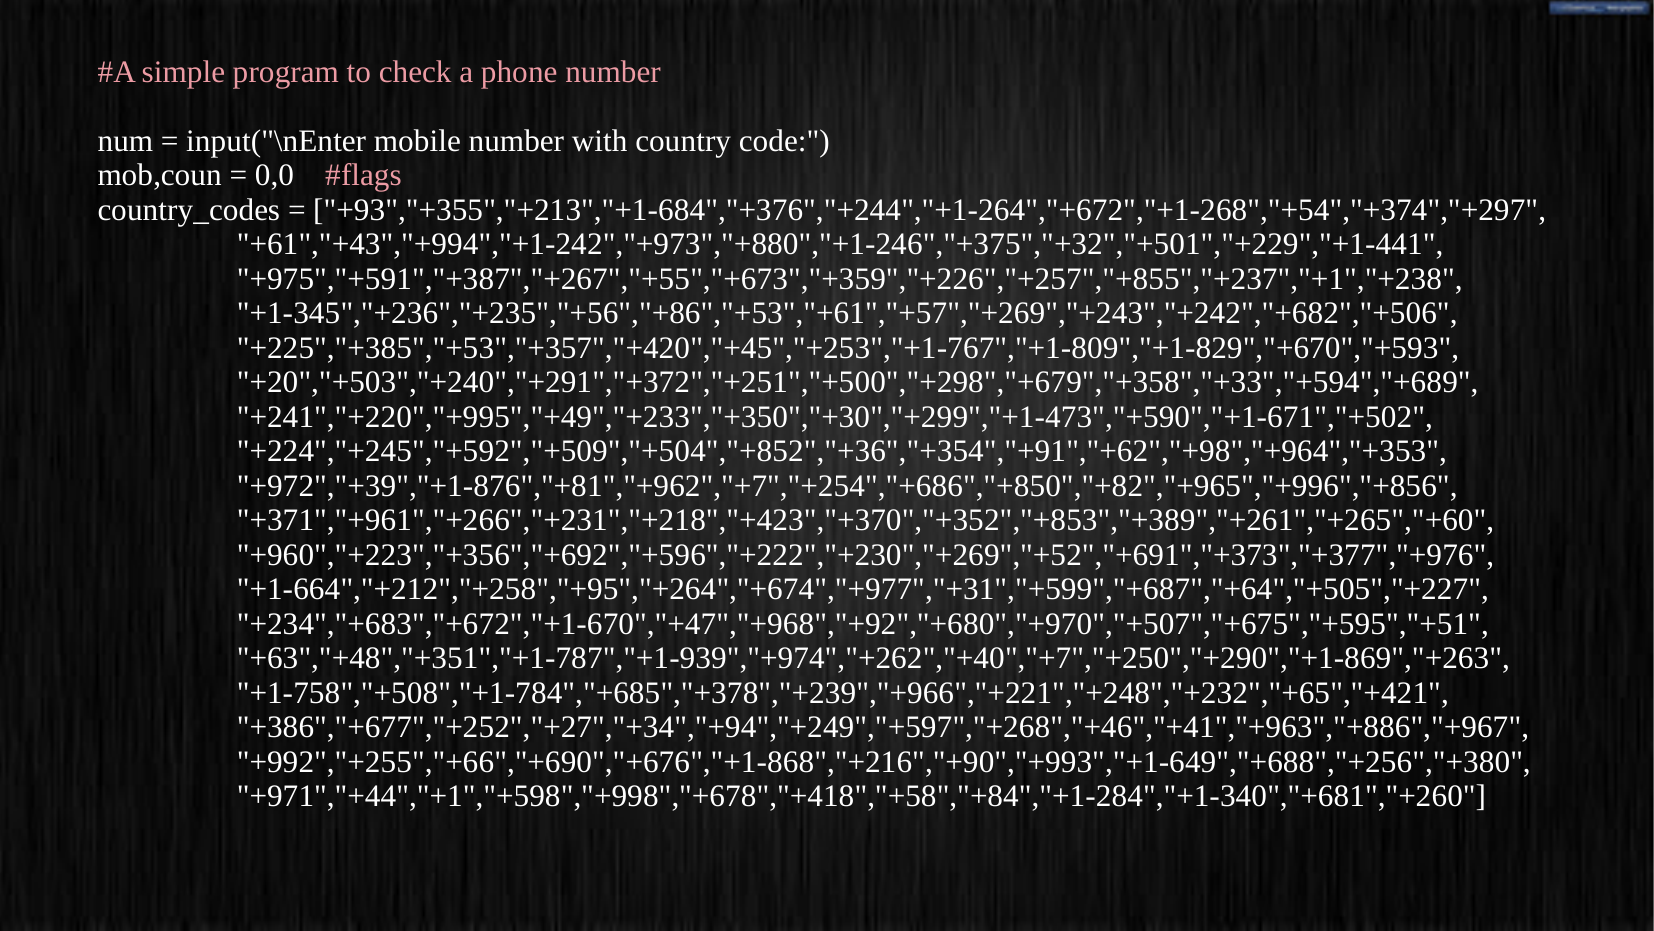

#A simple program to check a phone number
num = input("\nEnter mobile number with country code:")
mob,coun = 0,0 #flags
country_codes = ["+93","+355","+213","+1-684","+376","+244","+1-264","+672","+1-268","+54","+374","+297",
 "+61","+43","+994","+1-242","+973","+880","+1-246","+375","+32","+501","+229","+1-441",
 "+975","+591","+387","+267","+55","+673","+359","+226","+257","+855","+237","+1","+238",
 "+1-345","+236","+235","+56","+86","+53","+61","+57","+269","+243","+242","+682","+506",
 "+225","+385","+53","+357","+420","+45","+253","+1-767","+1-809","+1-829","+670","+593",
 "+20","+503","+240","+291","+372","+251","+500","+298","+679","+358","+33","+594","+689",
 "+241","+220","+995","+49","+233","+350","+30","+299","+1-473","+590","+1-671","+502",
 "+224","+245","+592","+509","+504","+852","+36","+354","+91","+62","+98","+964","+353",
 "+972","+39","+1-876","+81","+962","+7","+254","+686","+850","+82","+965","+996","+856",
 "+371","+961","+266","+231","+218","+423","+370","+352","+853","+389","+261","+265","+60",
 "+960","+223","+356","+692","+596","+222","+230","+269","+52","+691","+373","+377","+976",
 "+1-664","+212","+258","+95","+264","+674","+977","+31","+599","+687","+64","+505","+227",
 "+234","+683","+672","+1-670","+47","+968","+92","+680","+970","+507","+675","+595","+51",
 "+63","+48","+351","+1-787","+1-939","+974","+262","+40","+7","+250","+290","+1-869","+263",
 "+1-758","+508","+1-784","+685","+378","+239","+966","+221","+248","+232","+65","+421",
 "+386","+677","+252","+27","+34","+94","+249","+597","+268","+46","+41","+963","+886","+967",
 "+992","+255","+66","+690","+676","+1-868","+216","+90","+993","+1-649","+688","+256","+380",
 "+971","+44","+1","+598","+998","+678","+418","+58","+84","+1-284","+1-340","+681","+260"]